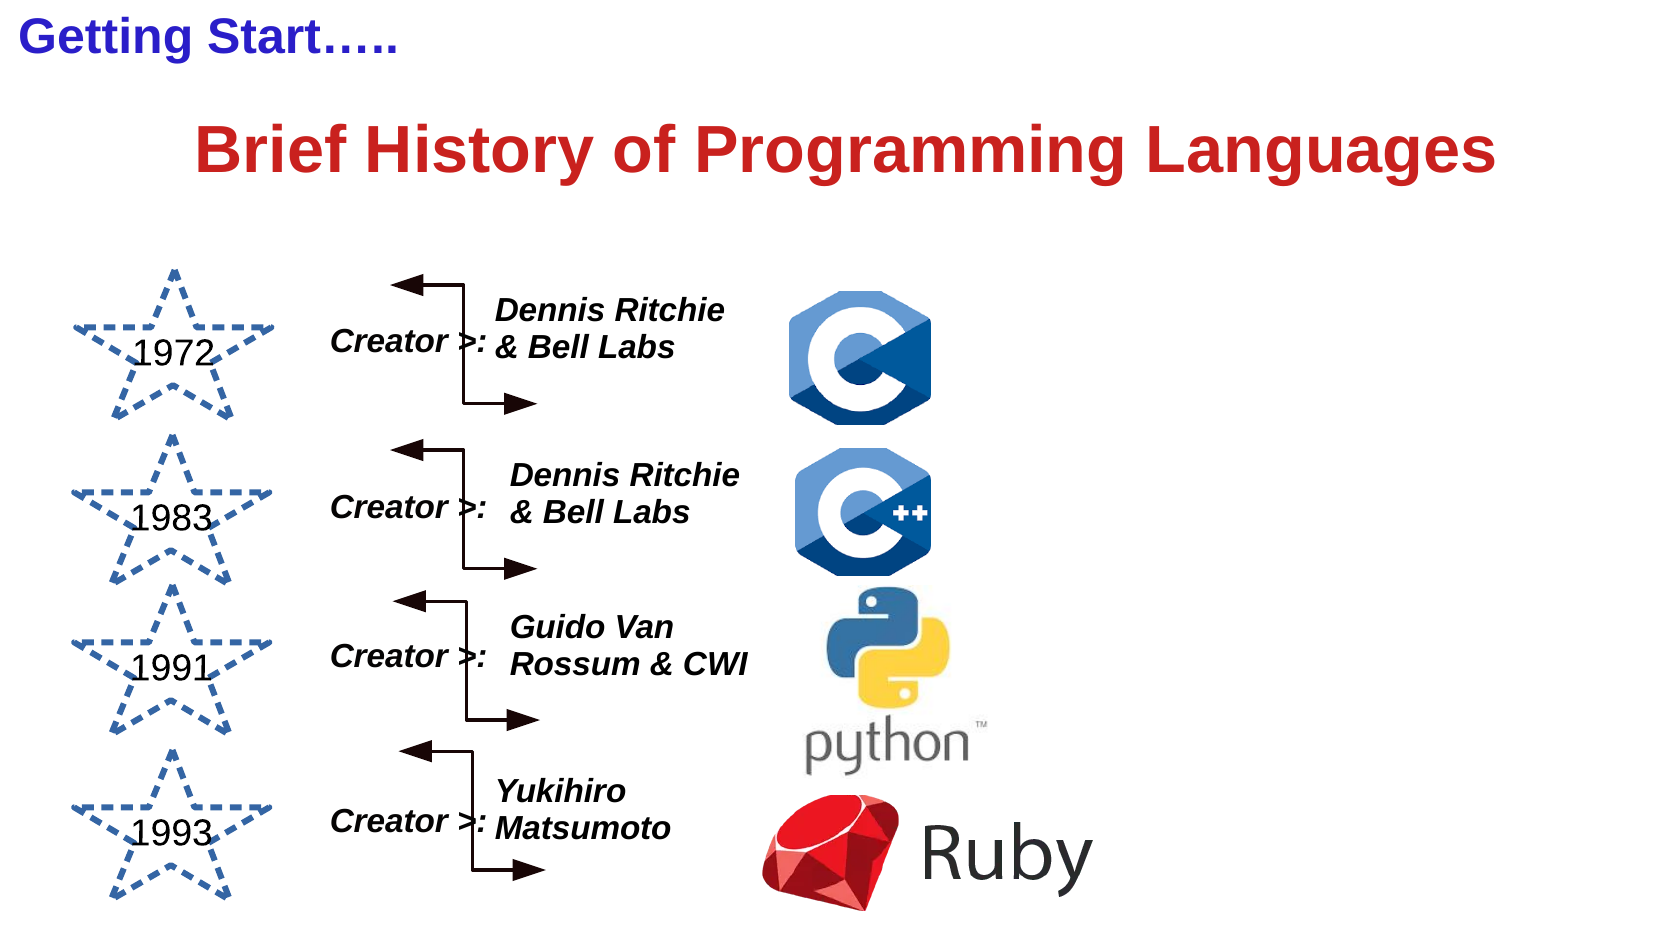

Getting Start…..
Brief History of Programming Languages
1972
Dennis Ritchie & Bell Labs
Creator >:
1983
Dennis Ritchie & Bell Labs
Creator >:
1991
Guido Van Rossum & CWI
Creator >:
1993
Yukihiro Matsumoto
Creator >: